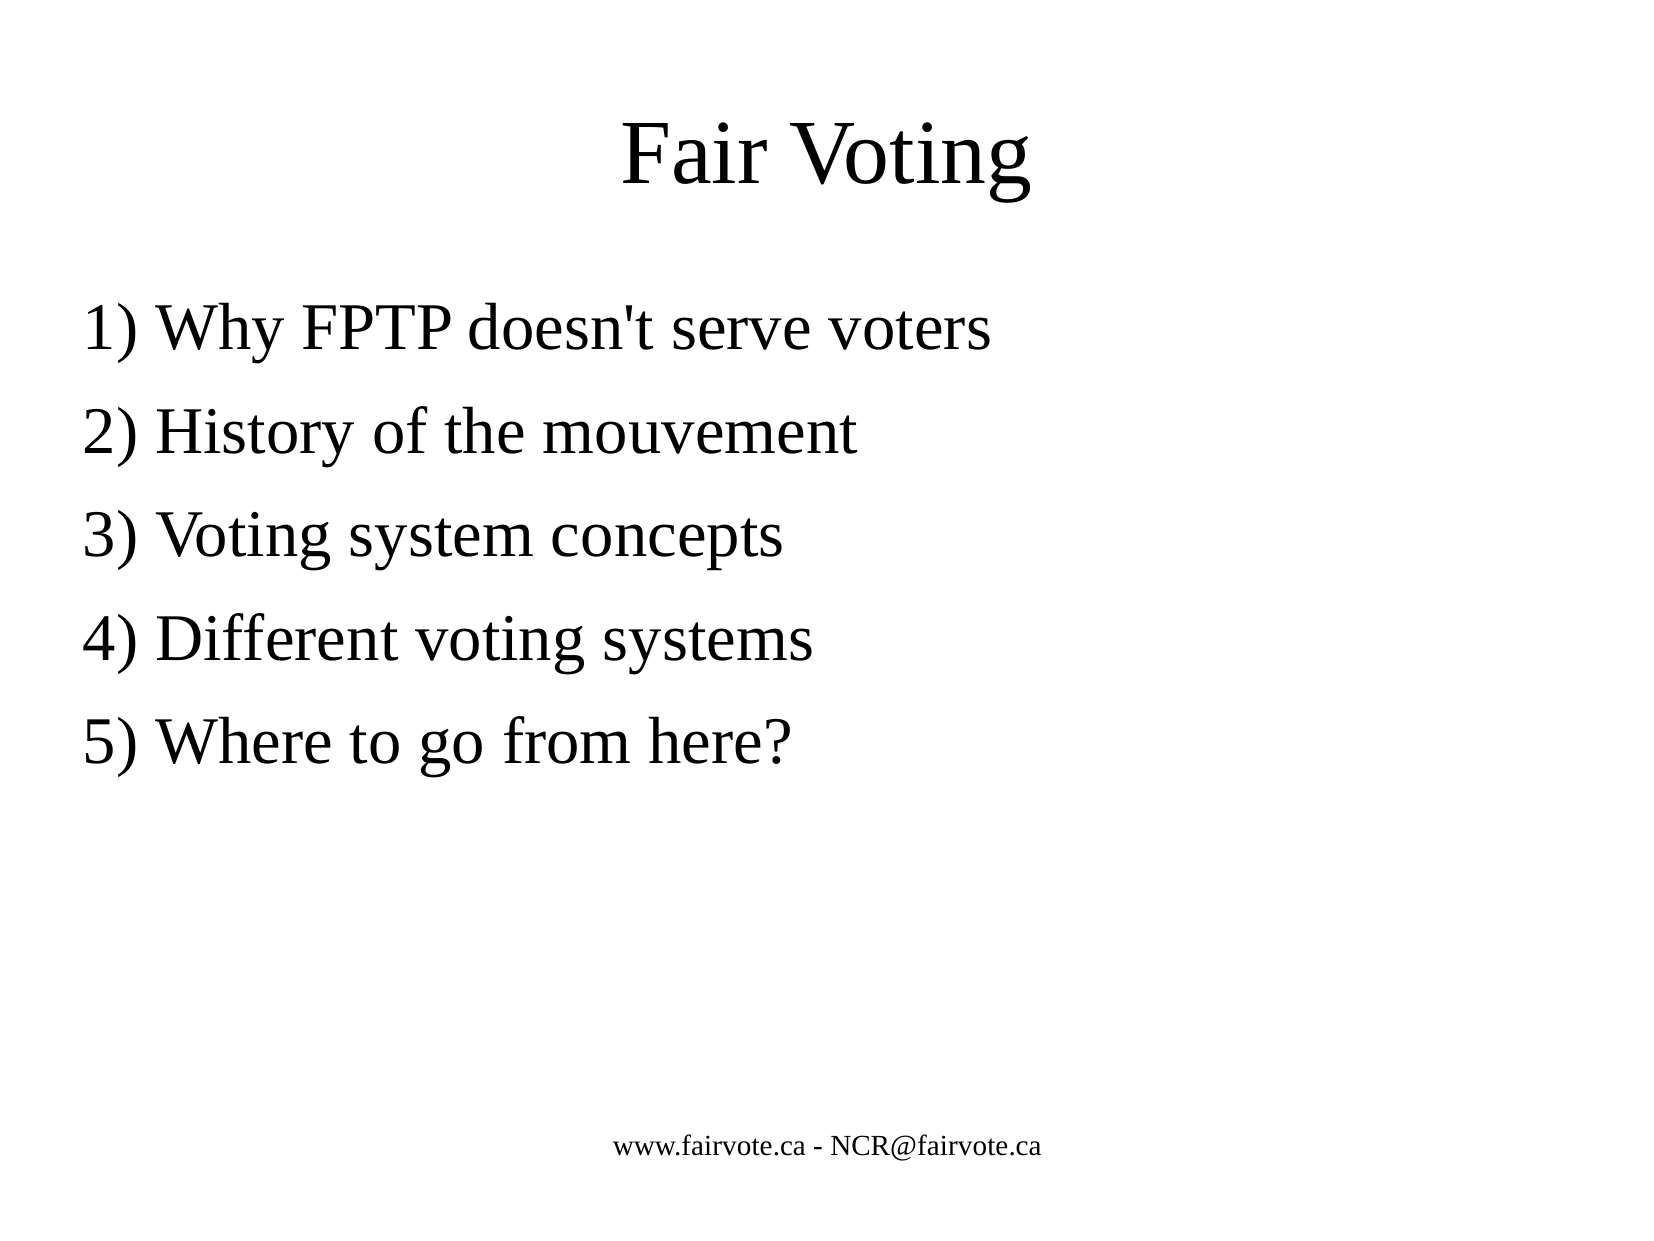

# Fair Voting
 Why FPTP doesn't serve voters
 History of the mouvement
 Voting system concepts
 Different voting systems
 Where to go from here?
www.fairvote.ca - NCR@fairvote.ca